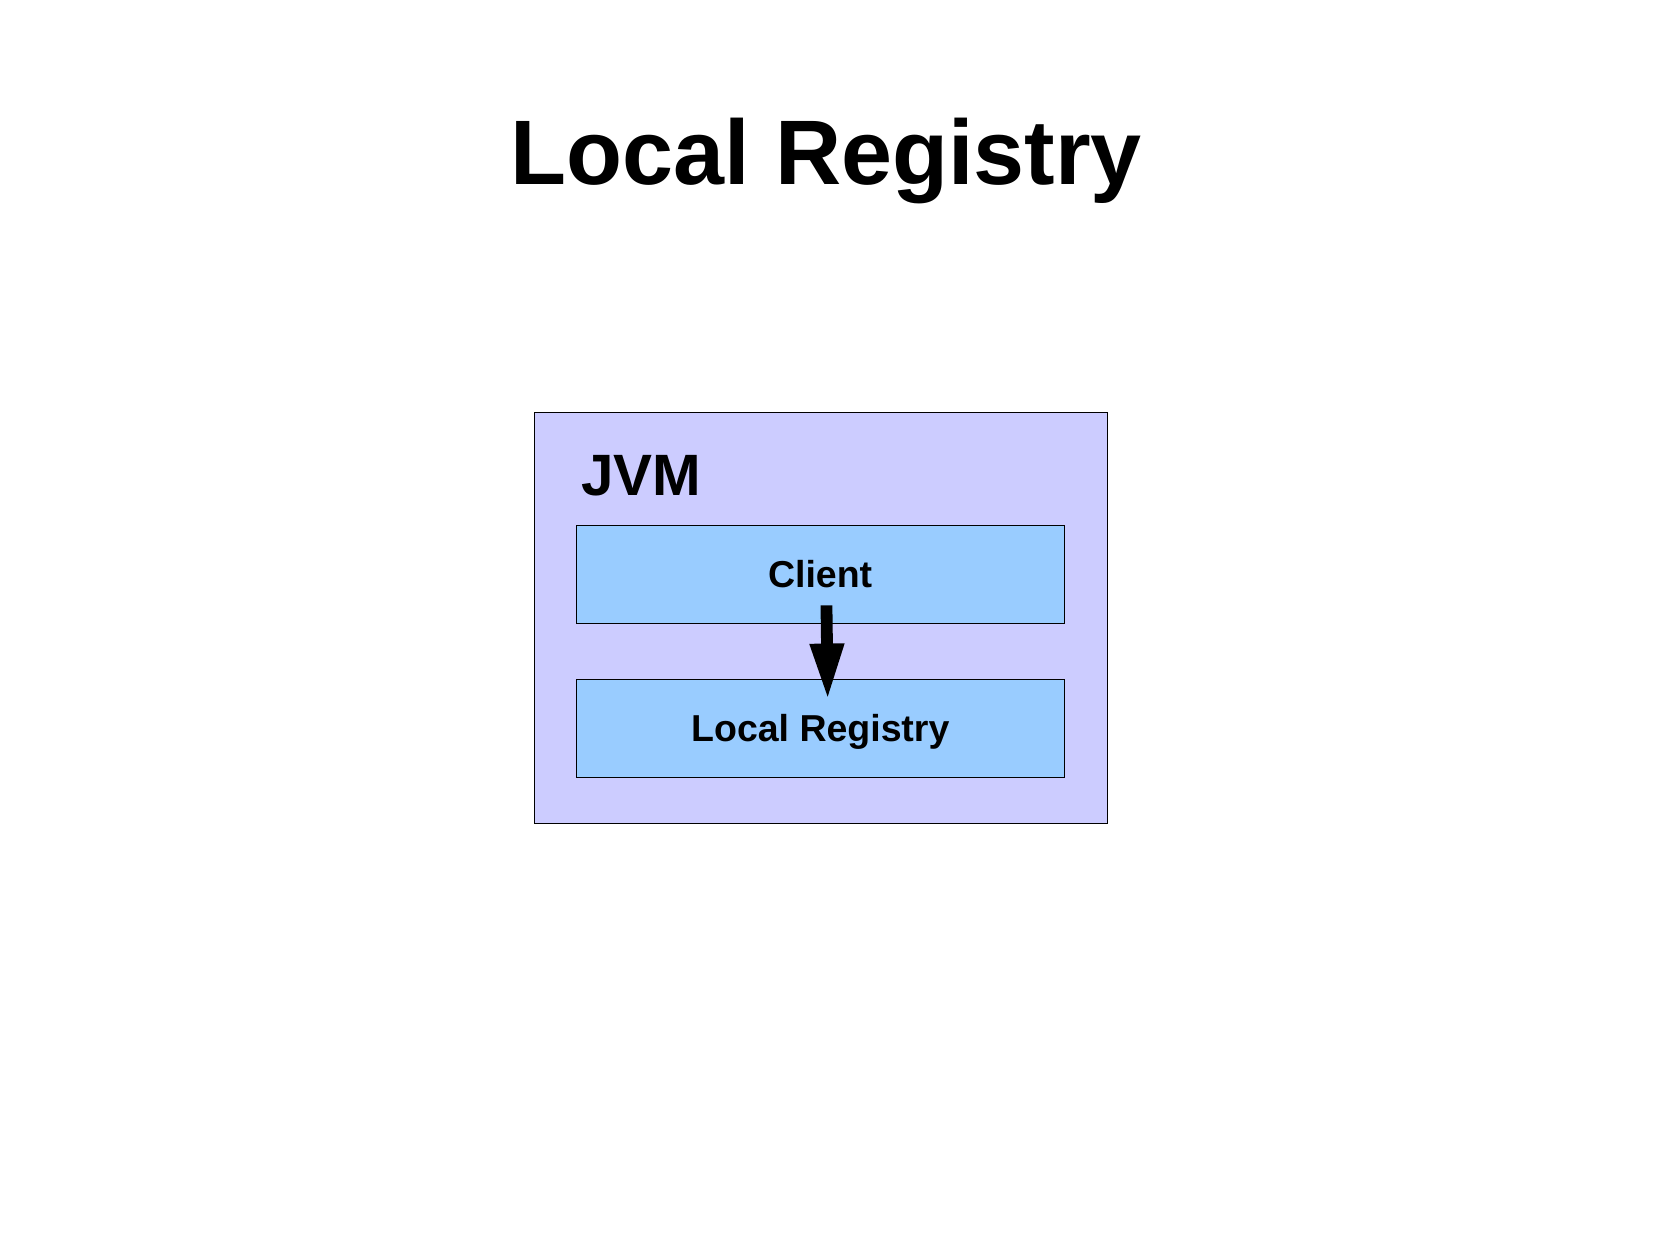

# Local Registry
JVM
Client
Client
Local Registry